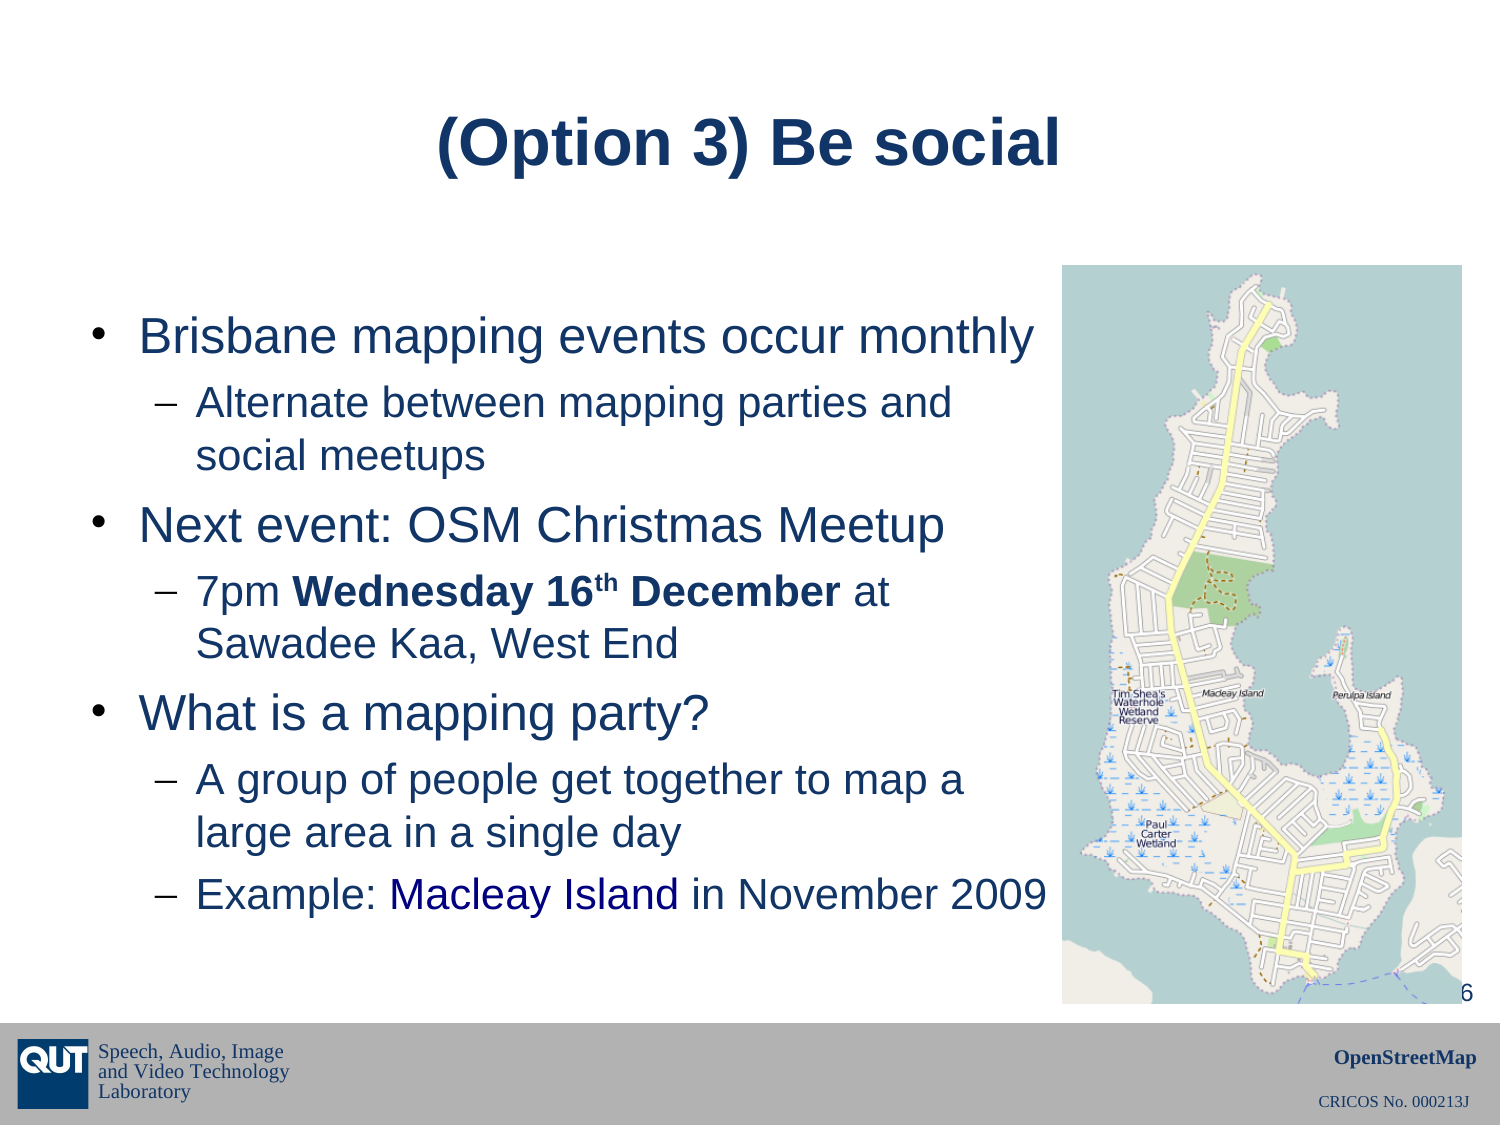

# (Option 3) Be social
Brisbane mapping events occur monthly
Alternate between mapping parties and social meetups
Next event: OSM Christmas Meetup
7pm Wednesday 16th December at Sawadee Kaa, West End
What is a mapping party?
A group of people get together to map a large area in a single day
Example: Macleay Island in November 2009